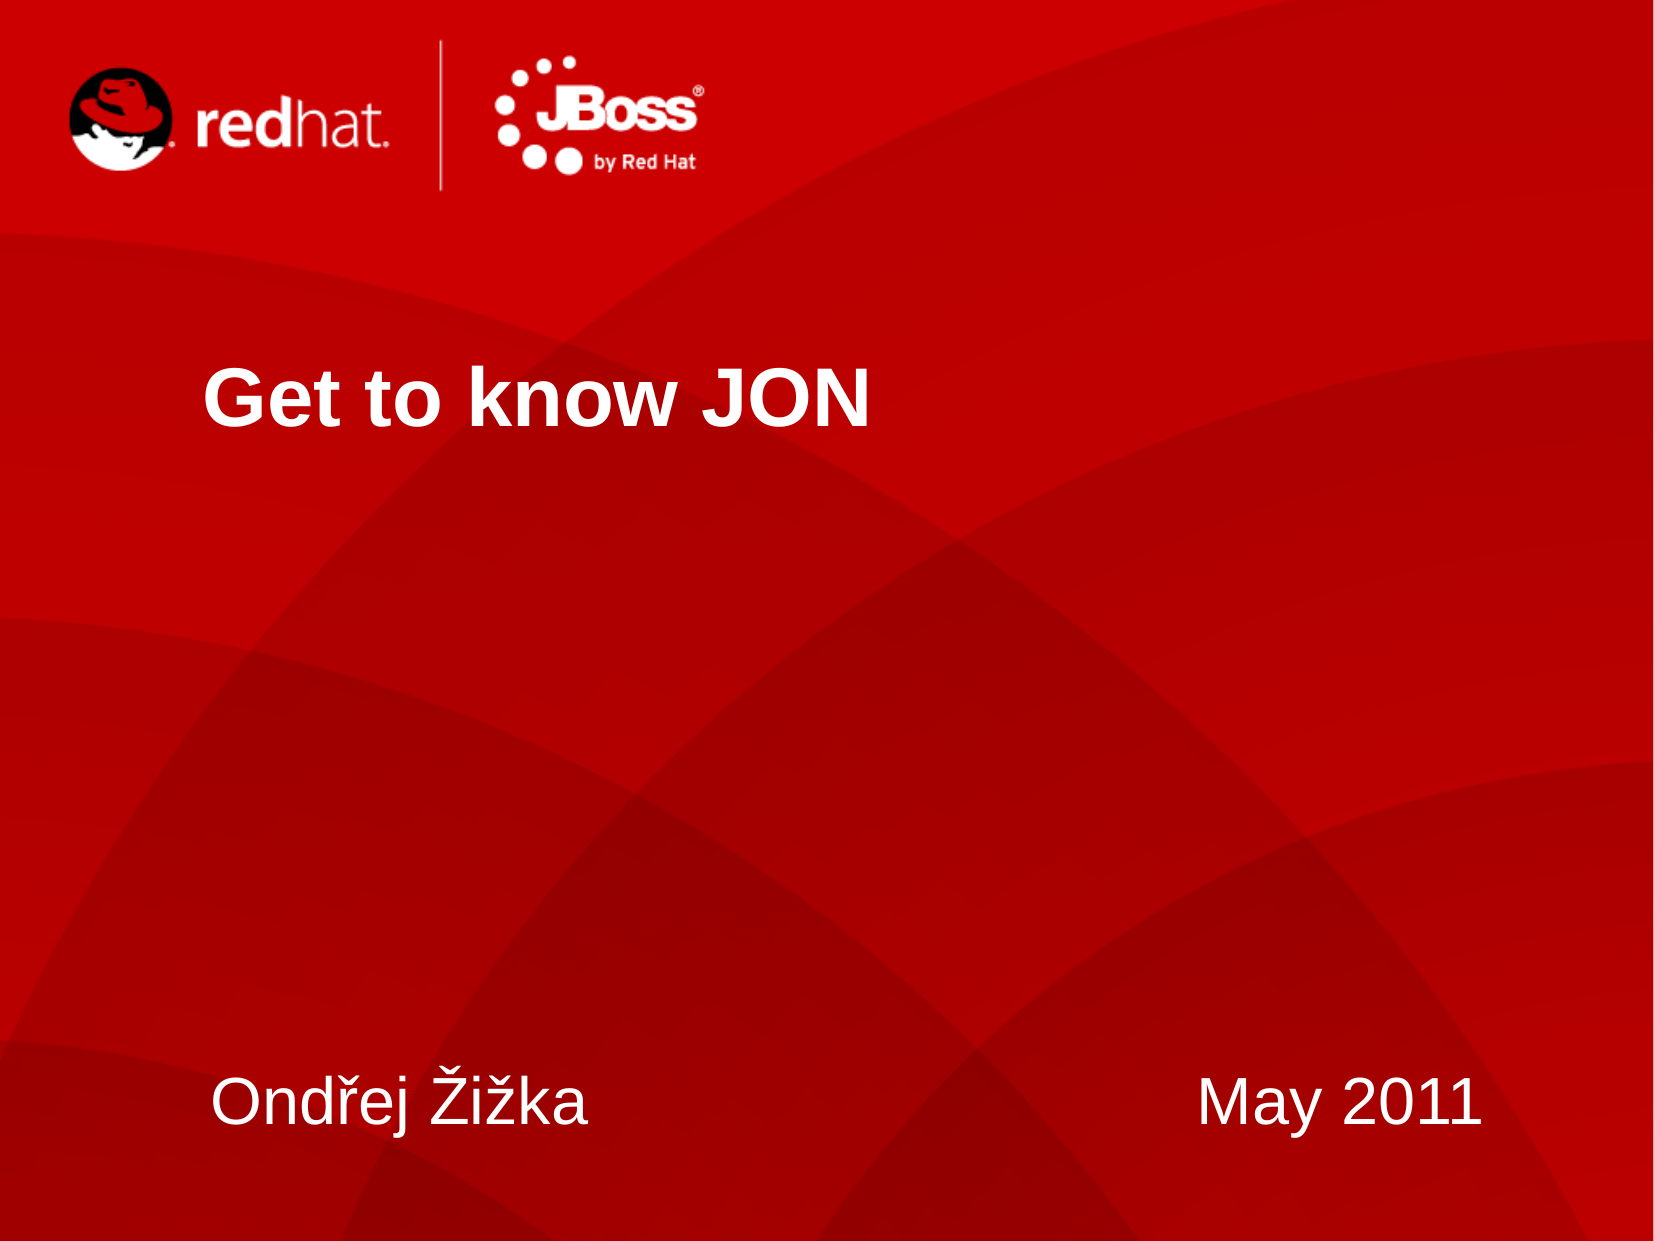

Get to know JON
Ondřej Žižka May 2011